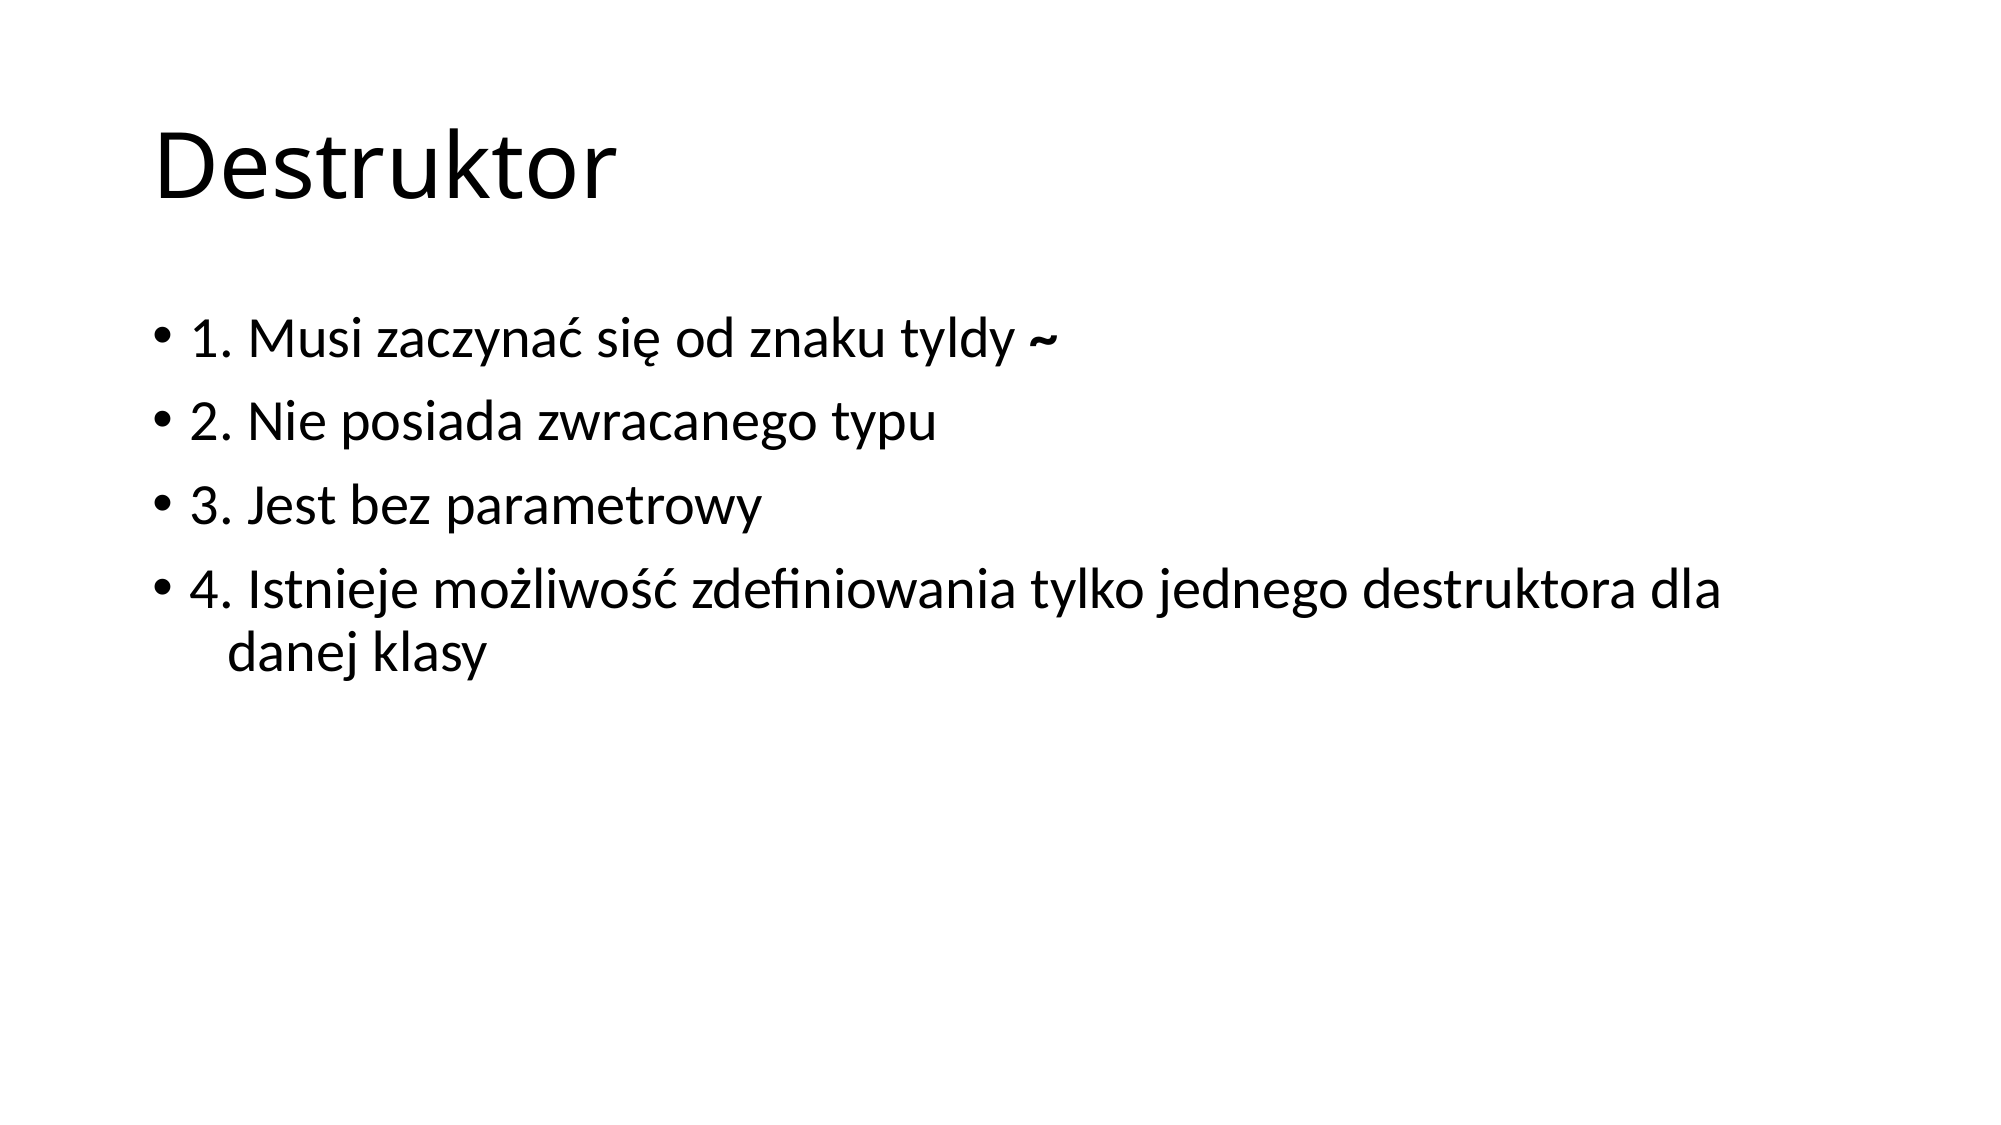

# Destruktor
1. Musi zaczynać się od znaku tyldy ~
2. Nie posiada zwracanego typu
3. Jest bez parametrowy
4. Istnieje możliwość zdefiniowania tylko jednego destruktora dla danej klasy